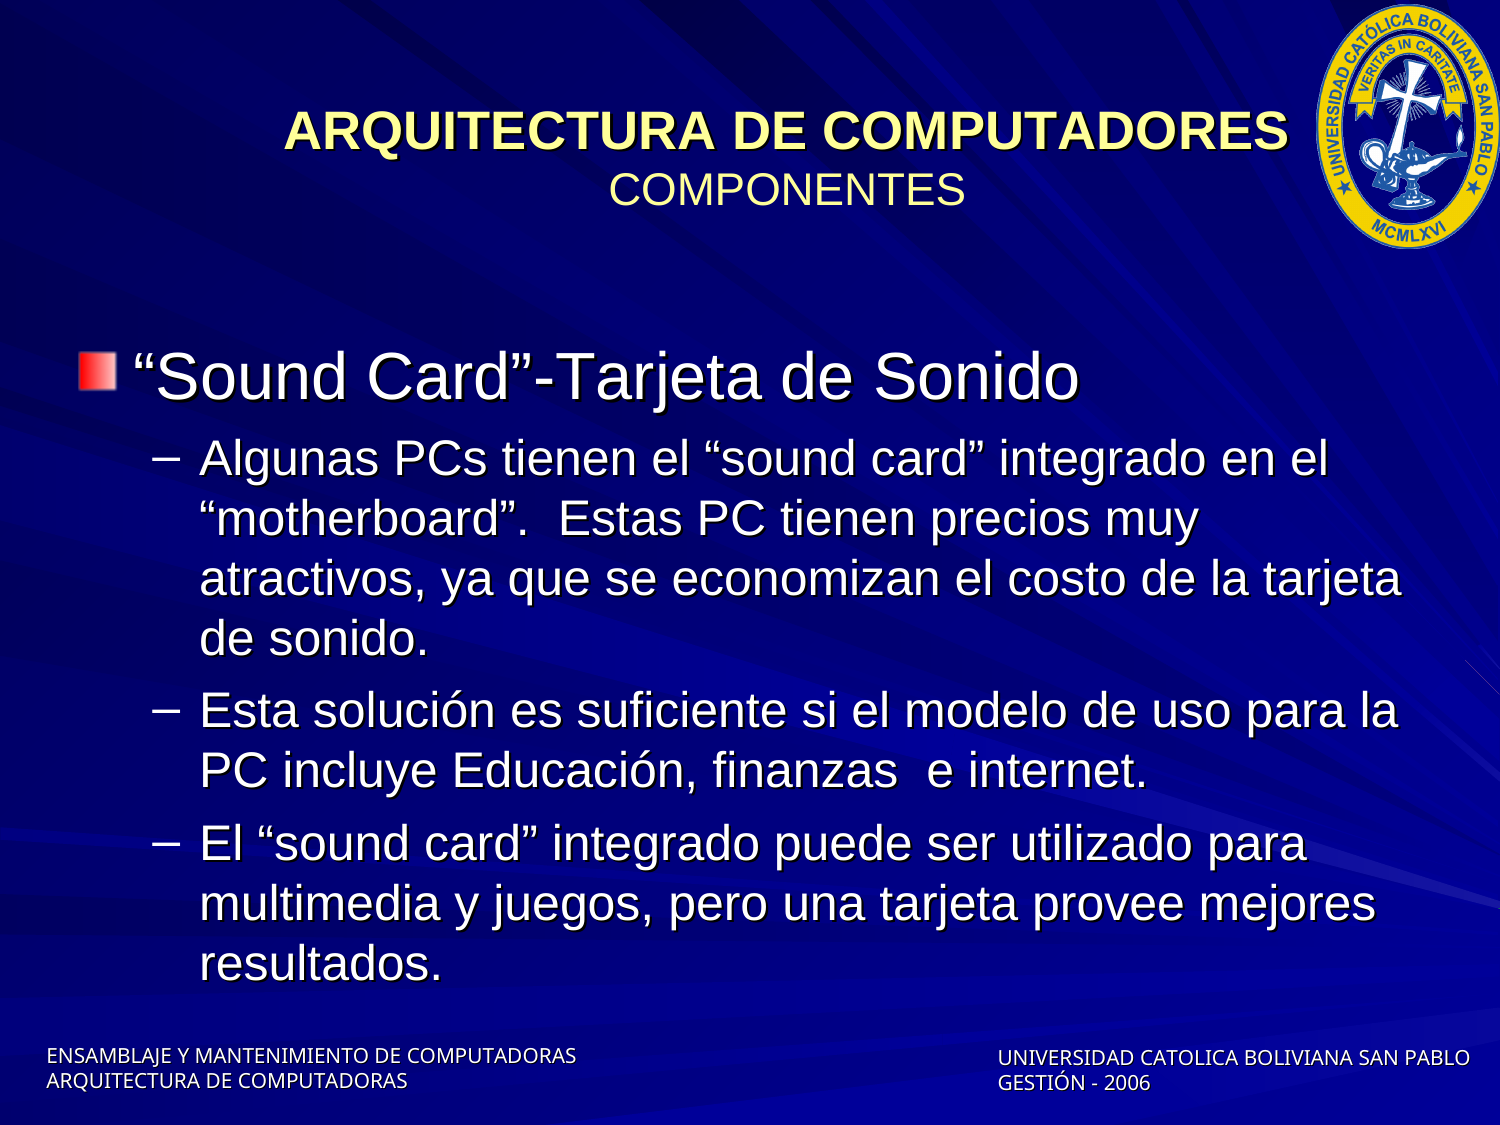

ARQUITECTURA DE COMPUTADORES
COMPONENTES
# “Sound Card”-Tarjeta de Sonido
Algunas PCs tienen el “sound card” integrado en el “motherboard”. Estas PC tienen precios muy atractivos, ya que se economizan el costo de la tarjeta de sonido.
Esta solución es suficiente si el modelo de uso para la PC incluye Educación, finanzas e internet.
El “sound card” integrado puede ser utilizado para multimedia y juegos, pero una tarjeta provee mejores resultados.